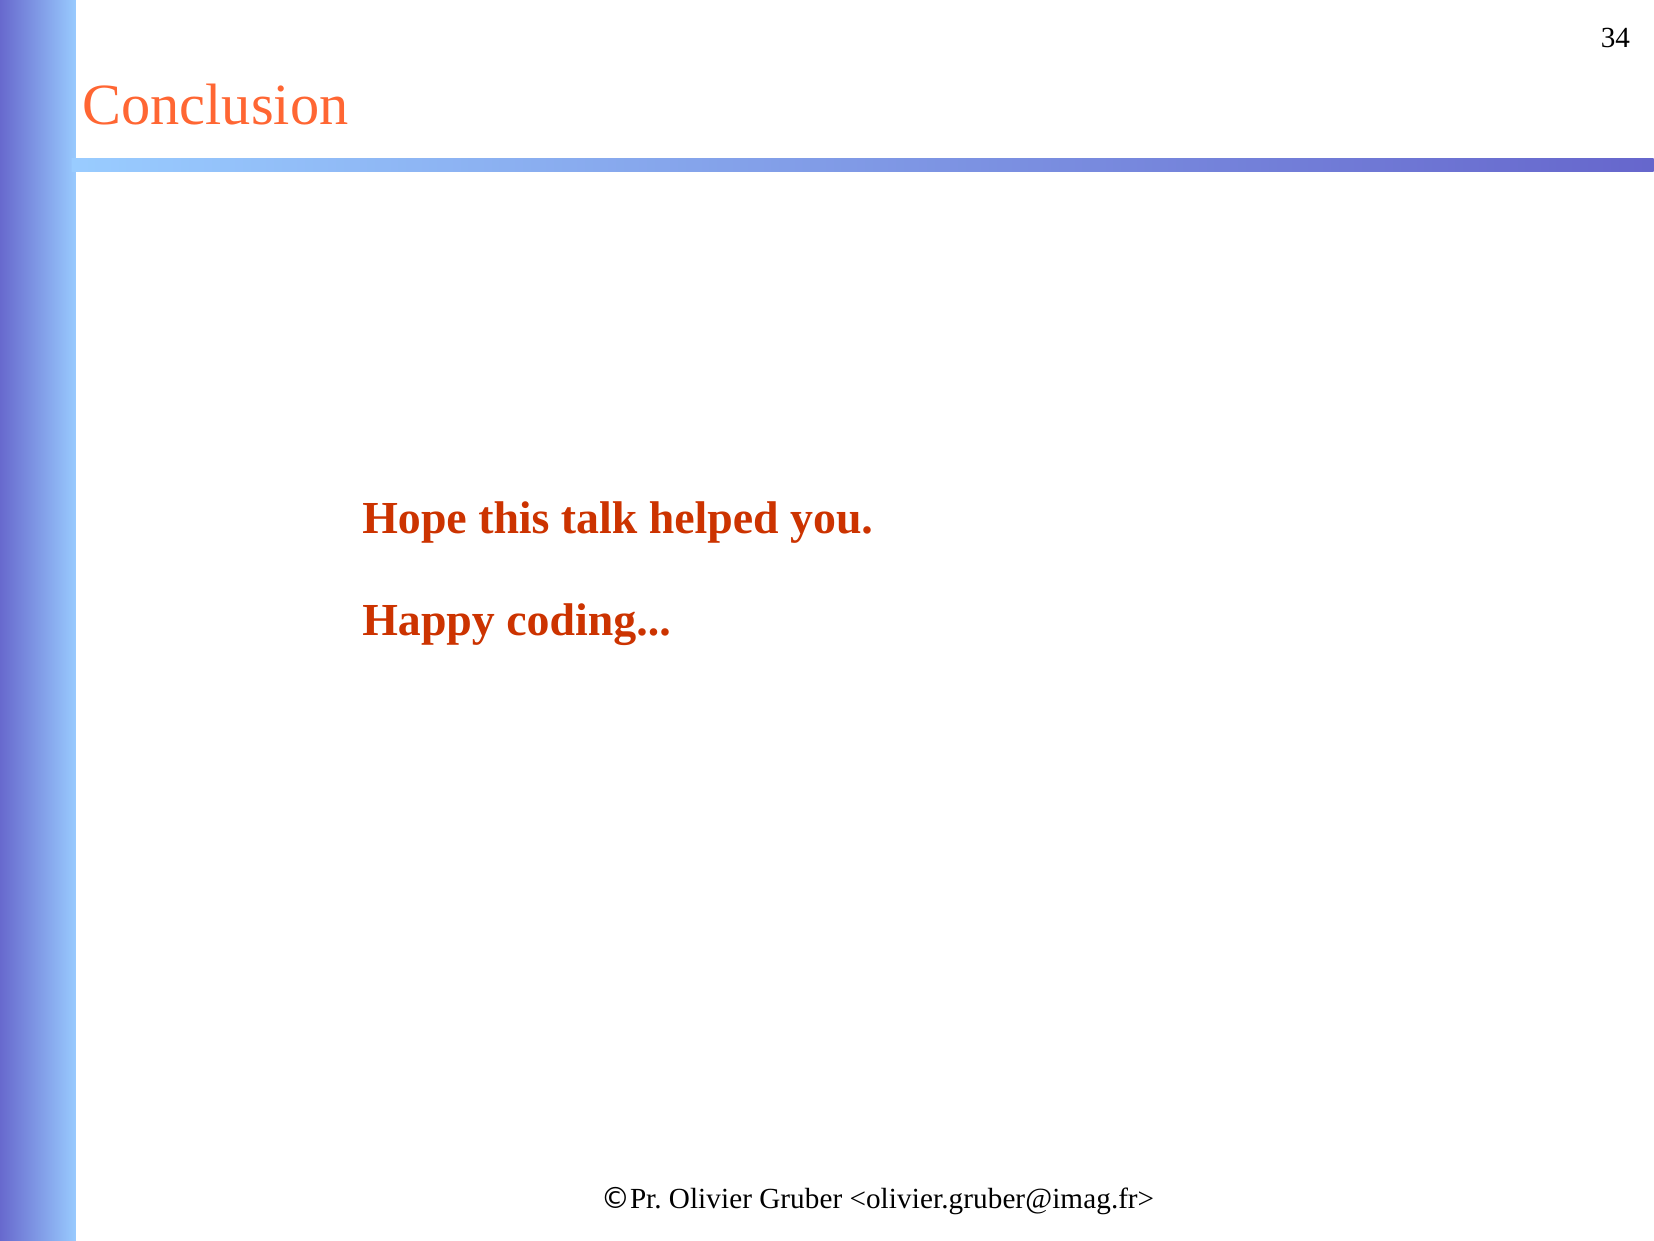

34
# Conclusion
Hope this talk helped you.
Happy coding...